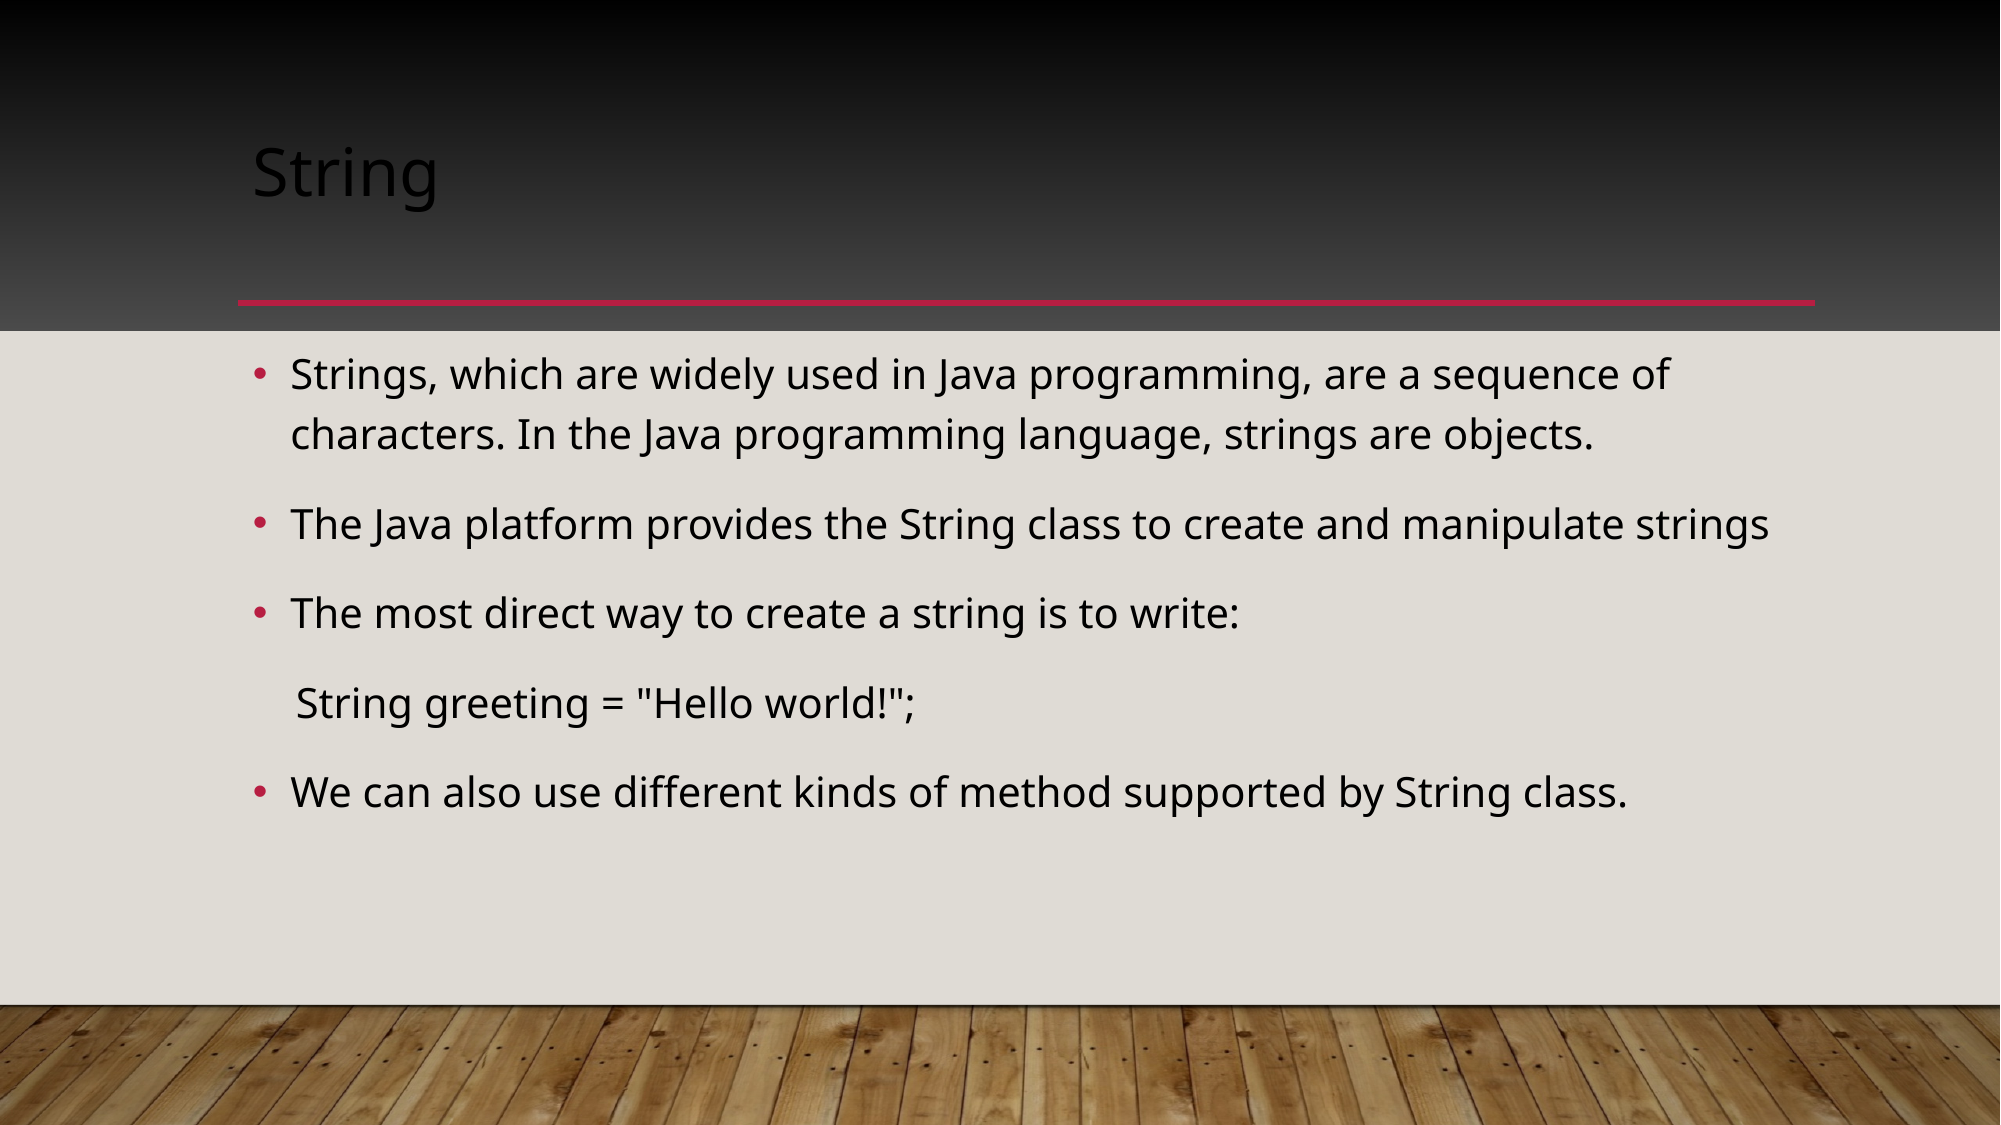

# String
Strings, which are widely used in Java programming, are a sequence of characters. In the Java programming language, strings are objects.
The Java platform provides the String class to create and manipulate strings
The most direct way to create a string is to write:
 String greeting = "Hello world!";
We can also use different kinds of method supported by String class.